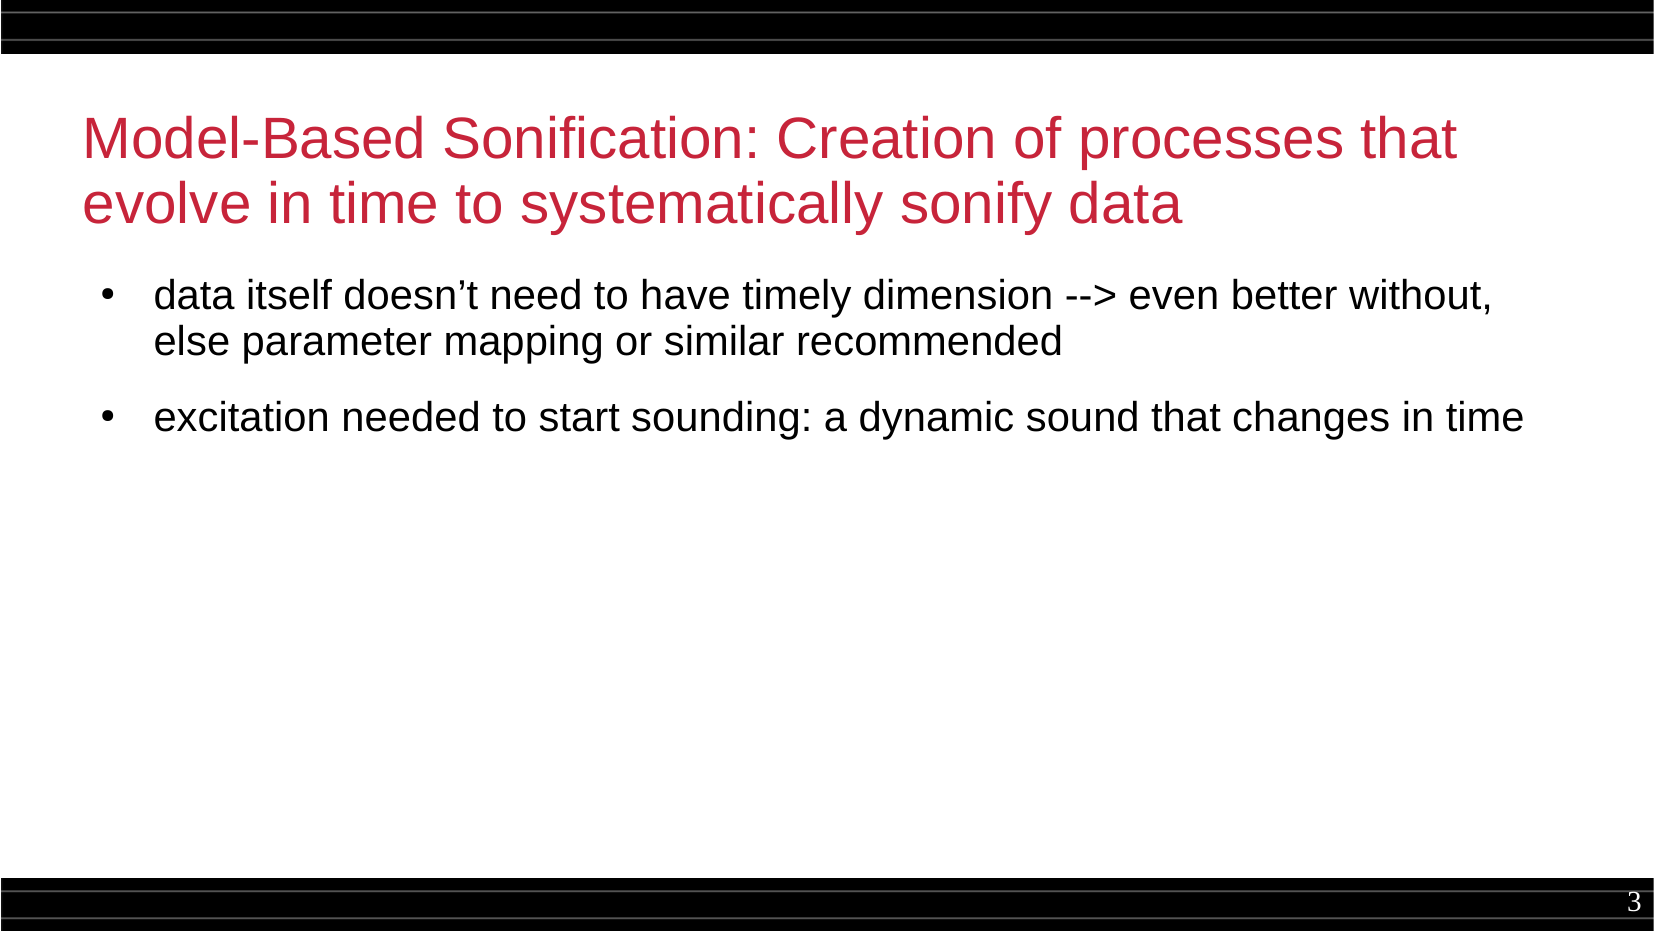

# Model-Based Sonification: Creation of processes that evolve in time to systematically sonify data
data itself doesn’t need to have timely dimension --> even better without, else parameter mapping or similar recommended
excitation needed to start sounding: a dynamic sound that changes in time